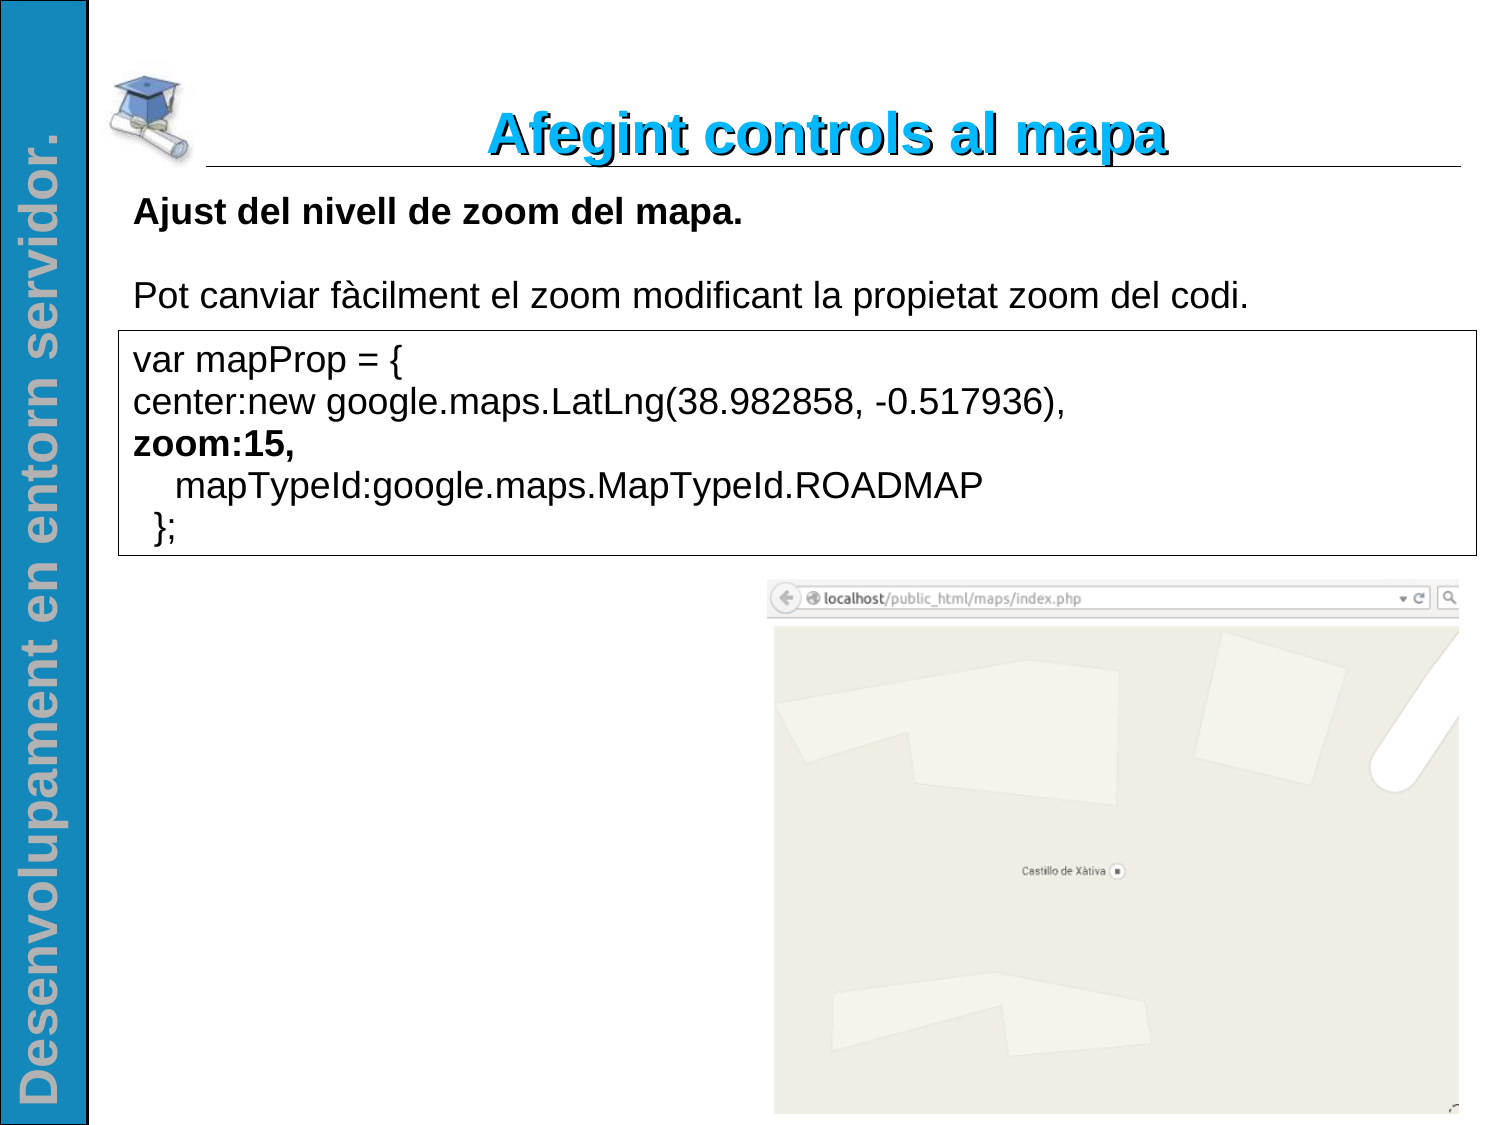

# Afegint controls al mapa
Ajust del nivell de zoom del mapa.
Pot canviar fàcilment el zoom modificant la propietat zoom del codi.
var mapProp = {
center:new google.maps.LatLng(38.982858, -0.517936),
zoom:15,
 mapTypeId:google.maps.MapTypeId.ROADMAP
 };